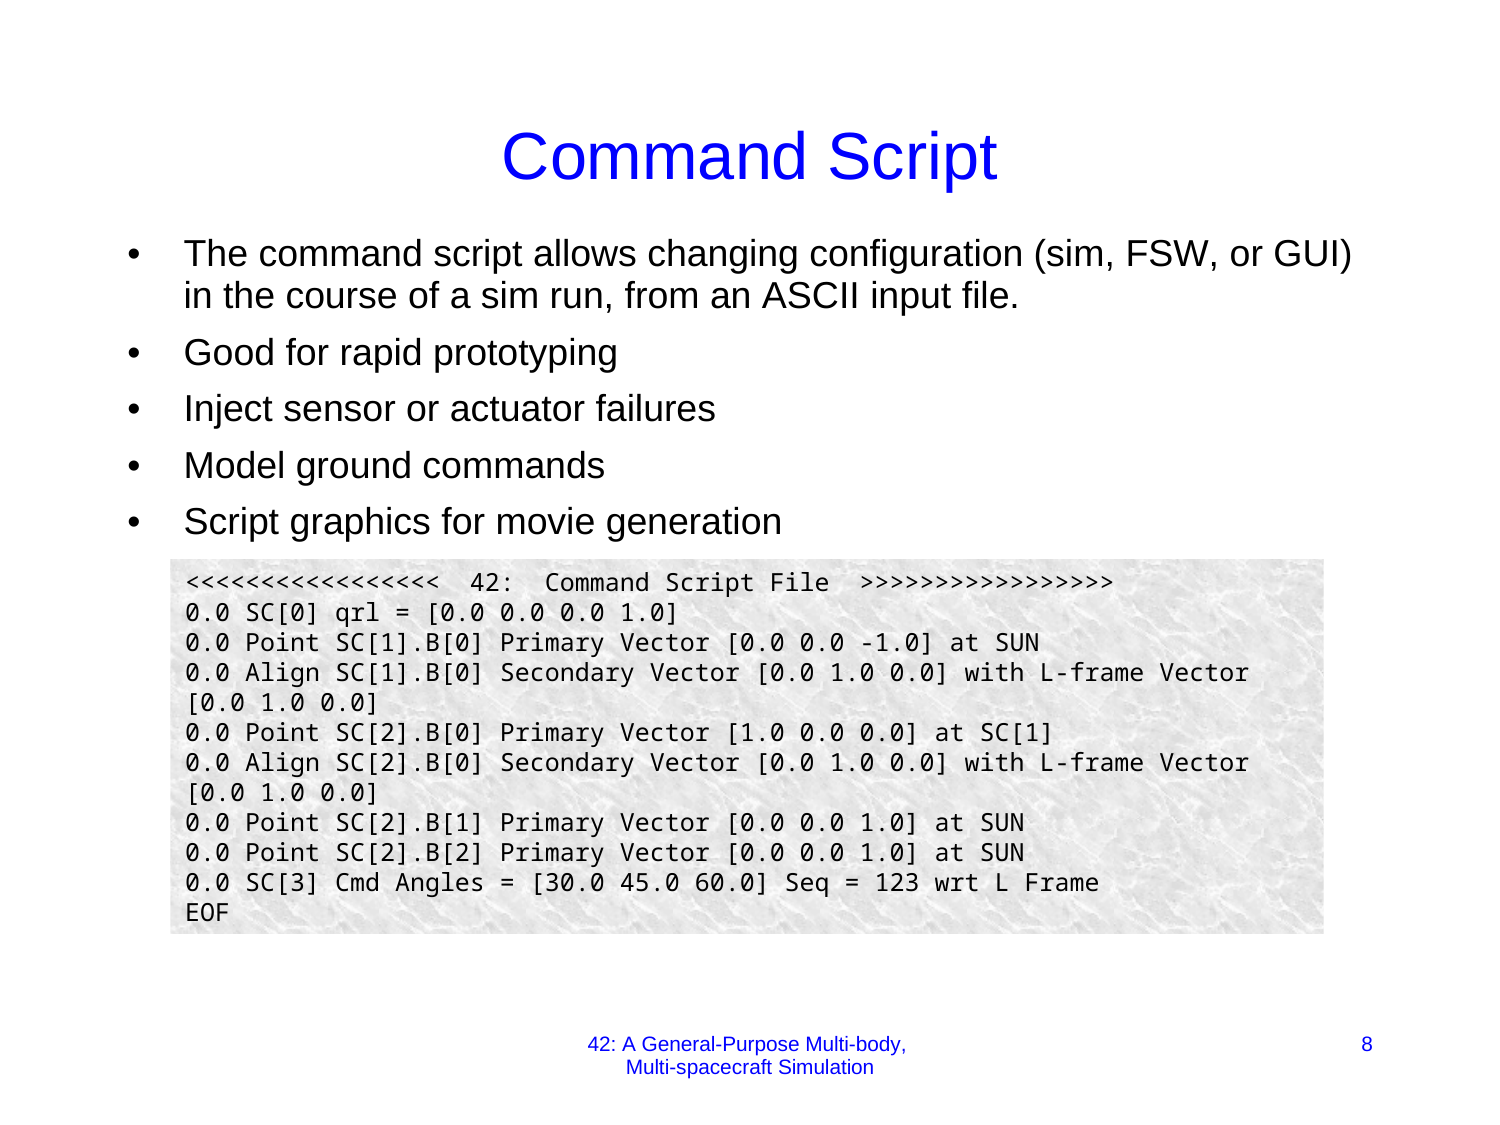

# Command Script
The command script allows changing configuration (sim, FSW, or GUI) in the course of a sim run, from an ASCII input file.
Good for rapid prototyping
Inject sensor or actuator failures
Model ground commands
Script graphics for movie generation
<<<<<<<<<<<<<<<<< 42: Command Script File >>>>>>>>>>>>>>>>>
0.0 SC[0] qrl = [0.0 0.0 0.0 1.0]
0.0 Point SC[1].B[0] Primary Vector [0.0 0.0 -1.0] at SUN
0.0 Align SC[1].B[0] Secondary Vector [0.0 1.0 0.0] with L-frame Vector [0.0 1.0 0.0]
0.0 Point SC[2].B[0] Primary Vector [1.0 0.0 0.0] at SC[1]
0.0 Align SC[2].B[0] Secondary Vector [0.0 1.0 0.0] with L-frame Vector [0.0 1.0 0.0]
0.0 Point SC[2].B[1] Primary Vector [0.0 0.0 1.0] at SUN
0.0 Point SC[2].B[2] Primary Vector [0.0 0.0 1.0] at SUN
0.0 SC[3] Cmd Angles = [30.0 45.0 60.0] Seq = 123 wrt L Frame
EOF
42: The Mostly Harmless Simulation
8